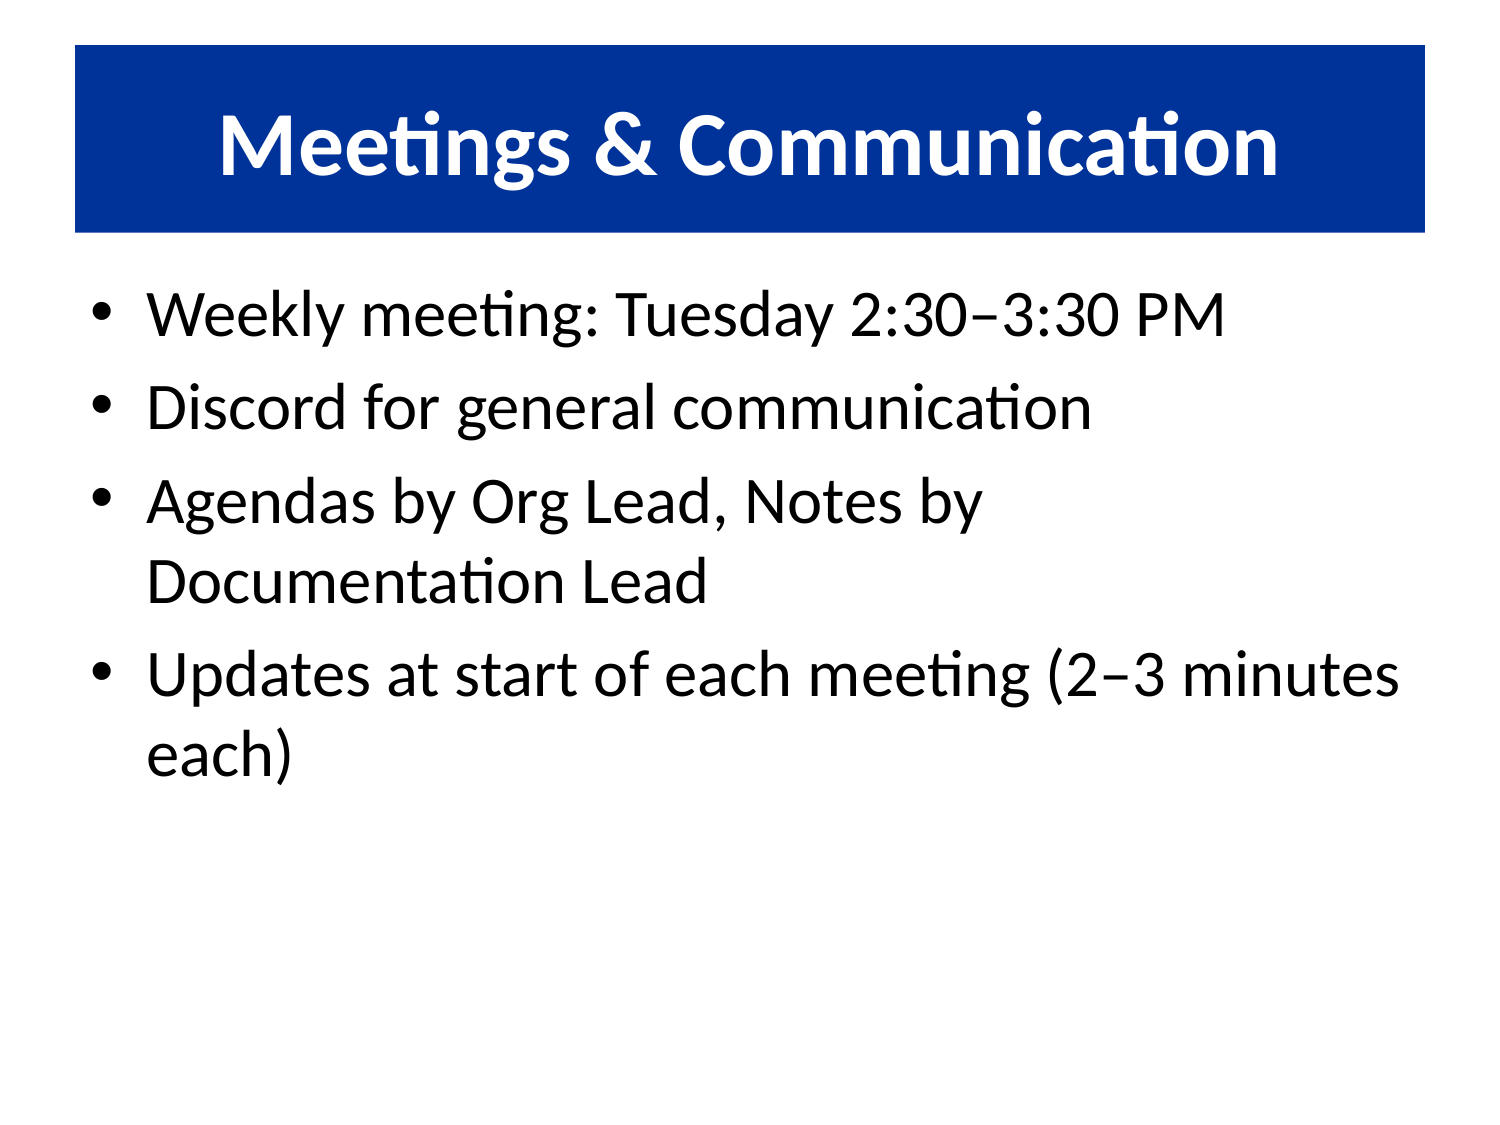

# Meetings & Communication
Weekly meeting: Tuesday 2:30–3:30 PM
Discord for general communication
Agendas by Org Lead, Notes by Documentation Lead
Updates at start of each meeting (2–3 minutes each)